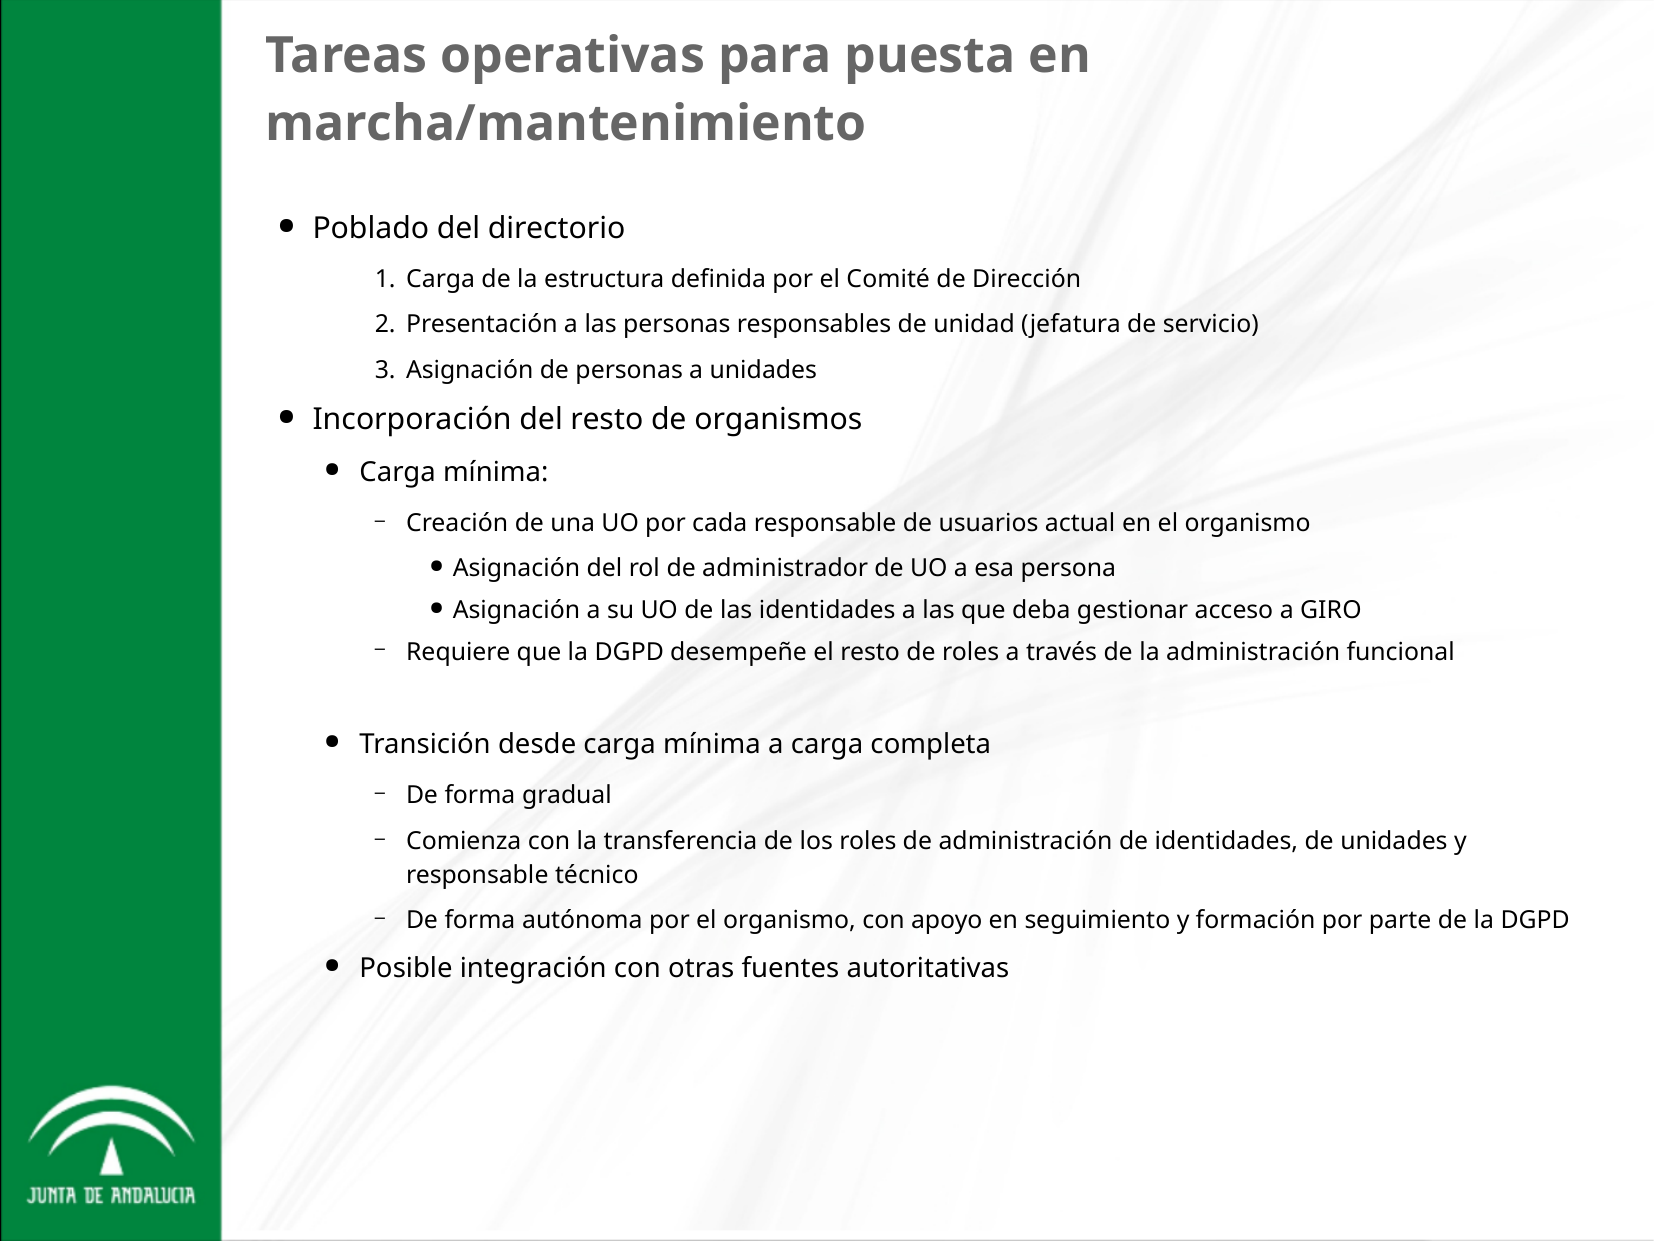

# Tareas operativas para puesta en marcha/mantenimiento
Poblado del directorio
Carga de la estructura definida por el Comité de Dirección
Presentación a las personas responsables de unidad (jefatura de servicio)
Asignación de personas a unidades
Incorporación del resto de organismos
Carga mínima:
Creación de una UO por cada responsable de usuarios actual en el organismo
Asignación del rol de administrador de UO a esa persona
Asignación a su UO de las identidades a las que deba gestionar acceso a GIRO
Requiere que la DGPD desempeñe el resto de roles a través de la administración funcional
Transición desde carga mínima a carga completa
De forma gradual
Comienza con la transferencia de los roles de administración de identidades, de unidades y responsable técnico
De forma autónoma por el organismo, con apoyo en seguimiento y formación por parte de la DGPD
Posible integración con otras fuentes autoritativas